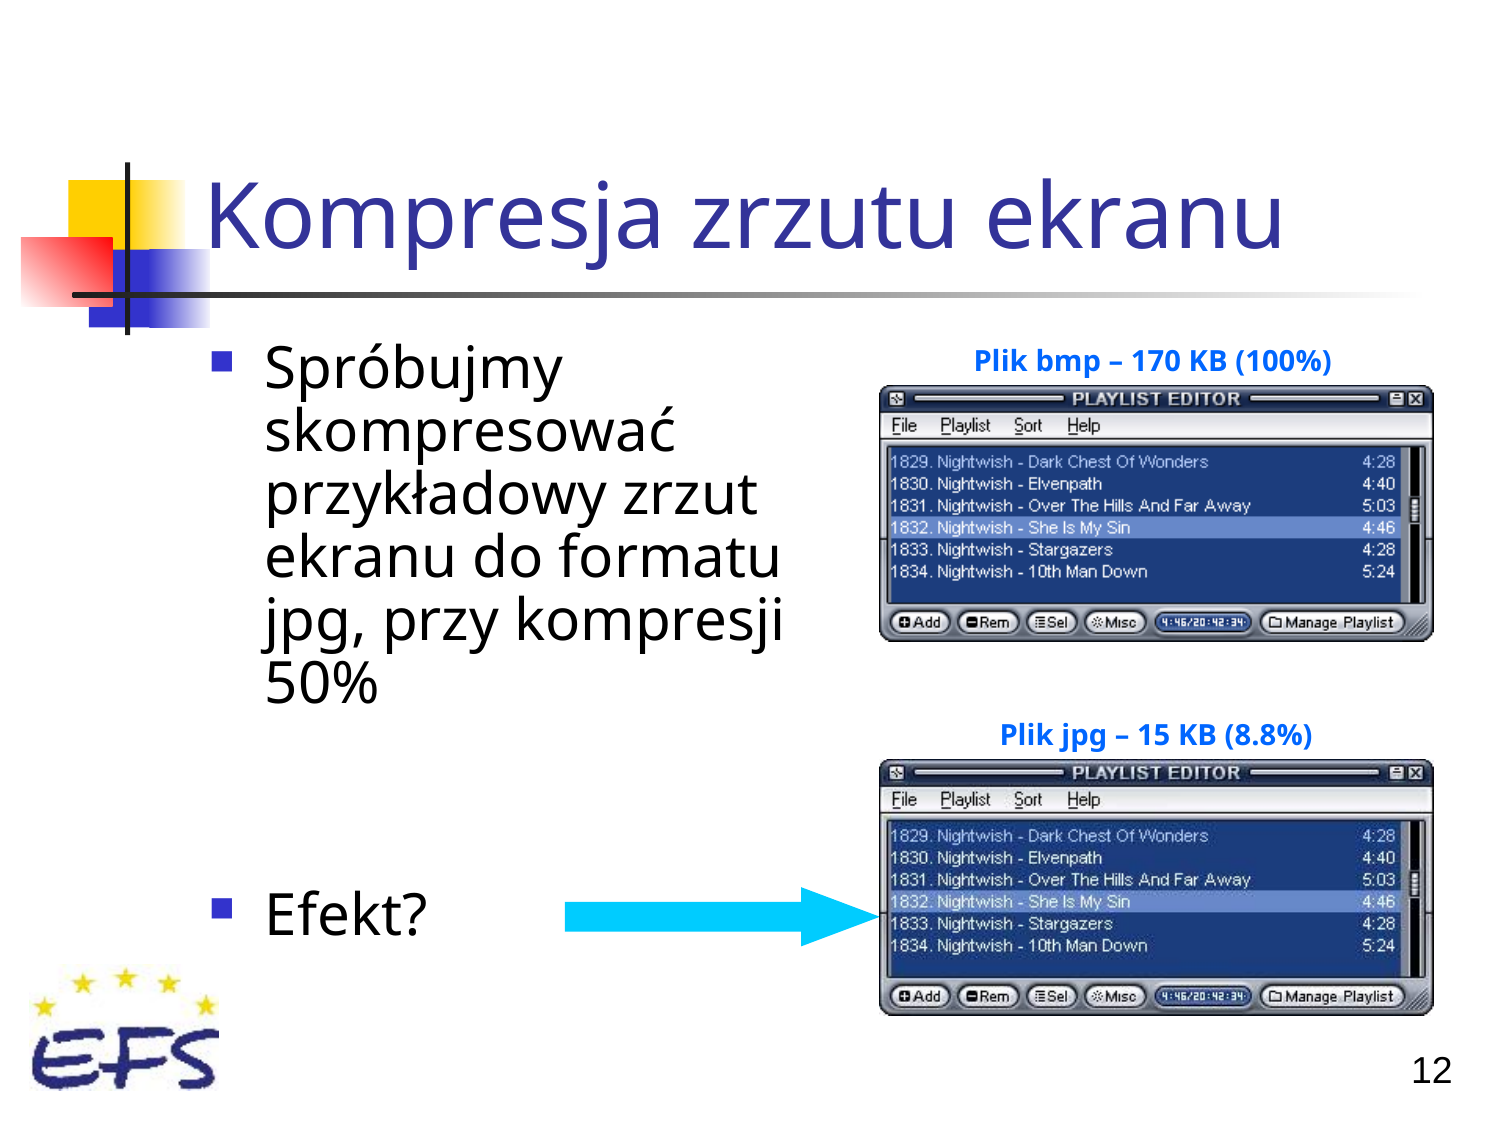

Kompresja zrzutu ekranu
# Spróbujmy skompresować przykładowy zrzut ekranu do formatu jpg, przy kompresji 50%
Efekt?
Plik bmp – 170 KB (100%)
Plik jpg – 15 KB (8.8%)
12